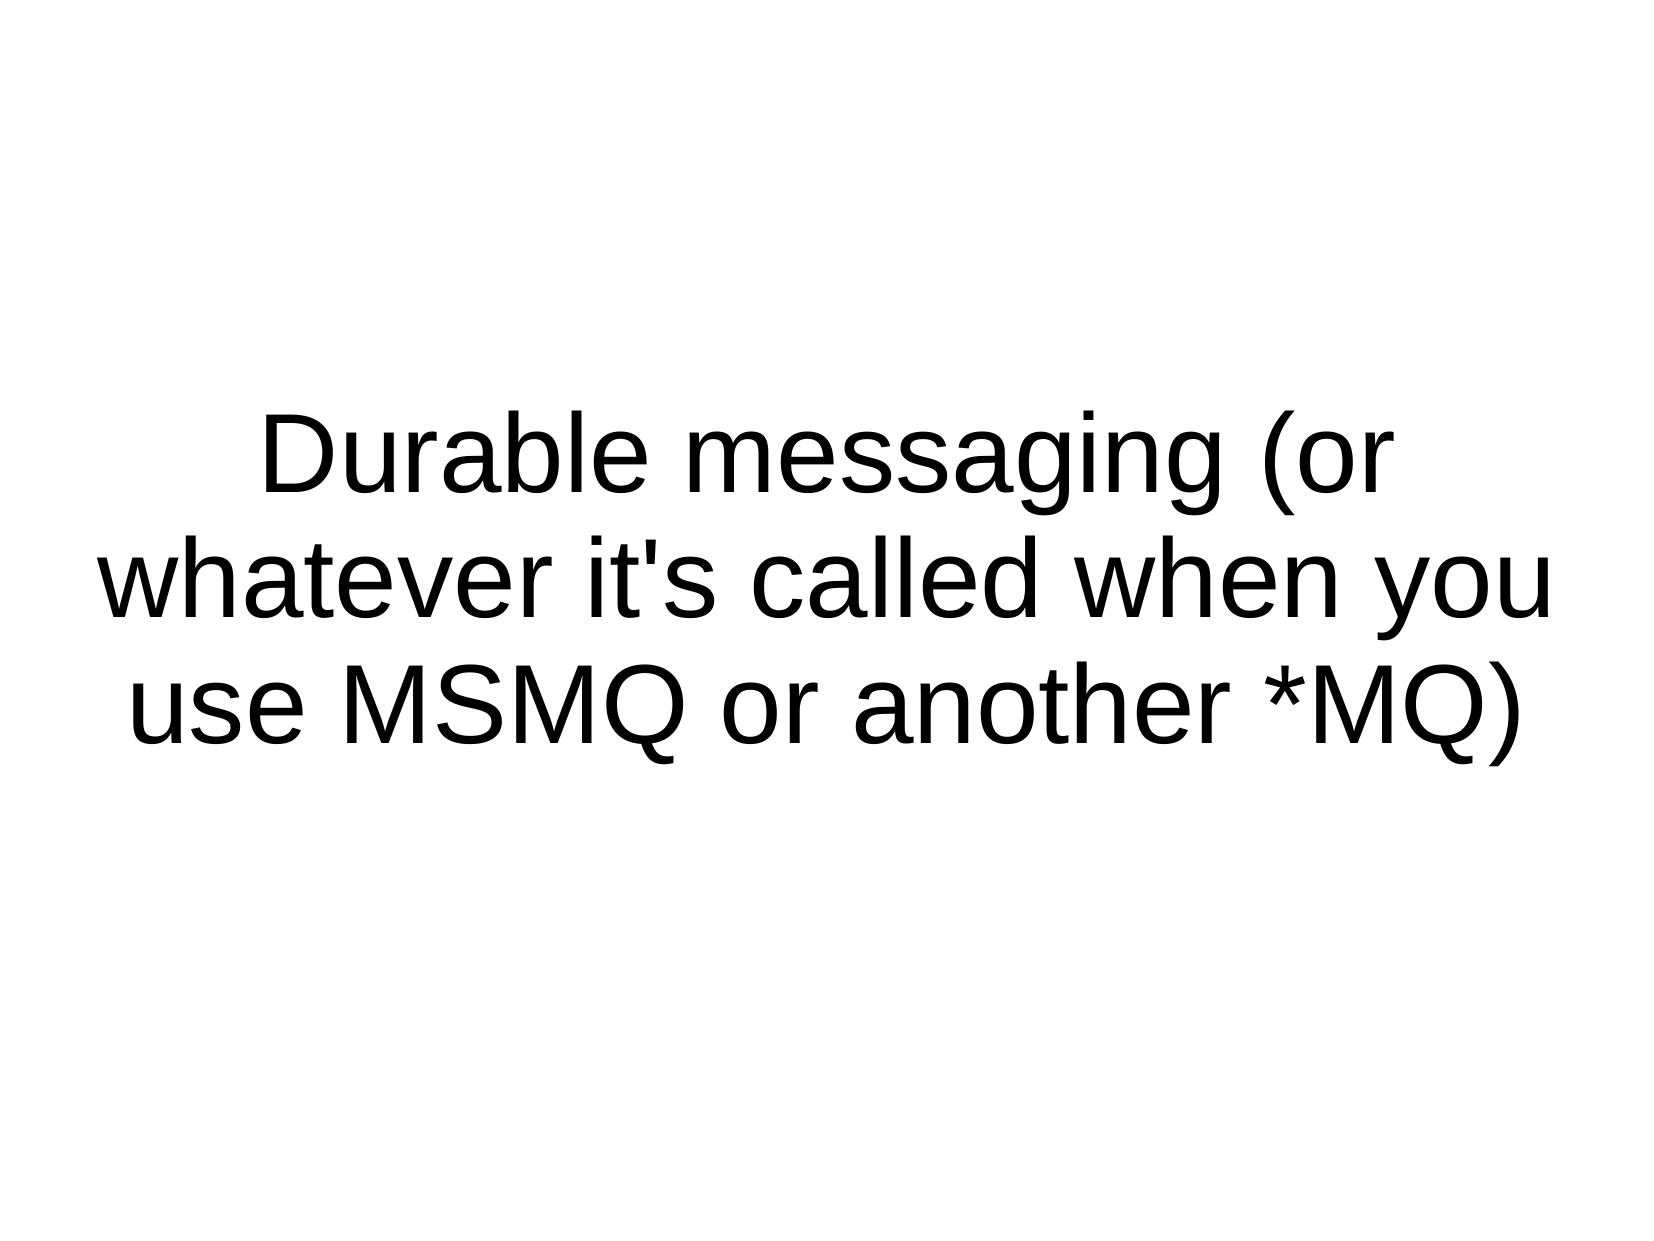

# Durable messaging (or whatever it's called when you use MSMQ or another *MQ)